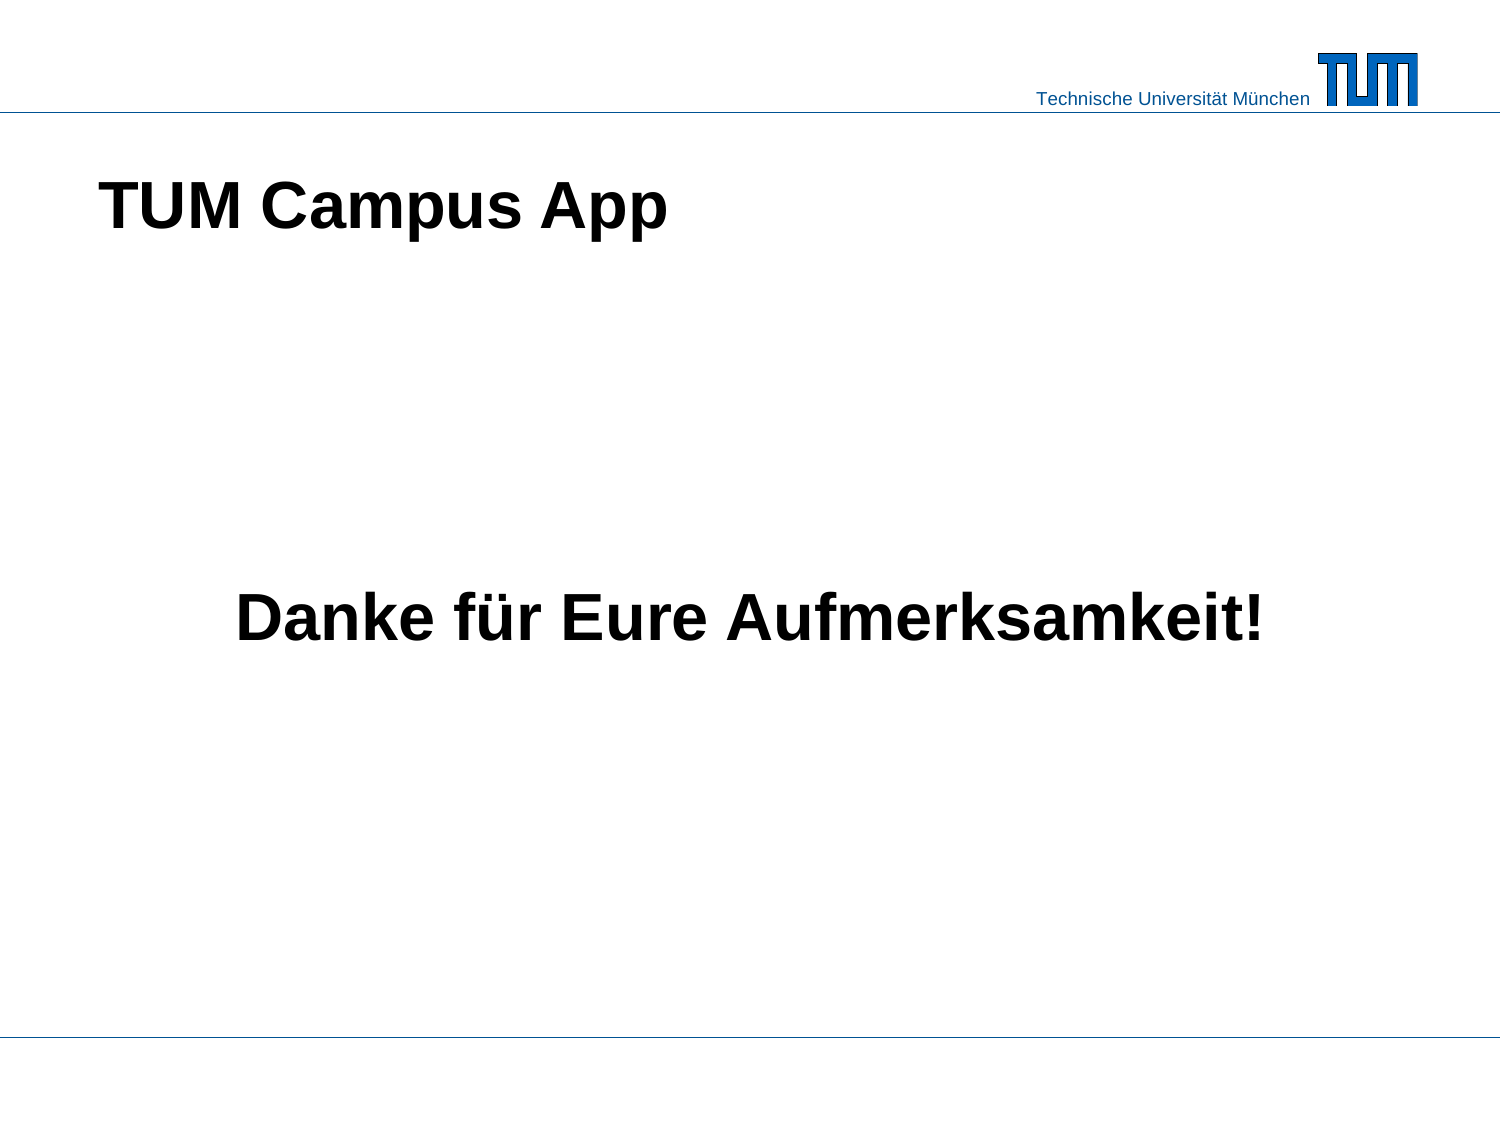

TUM Campus App
# Danke für Eure Aufmerksamkeit!